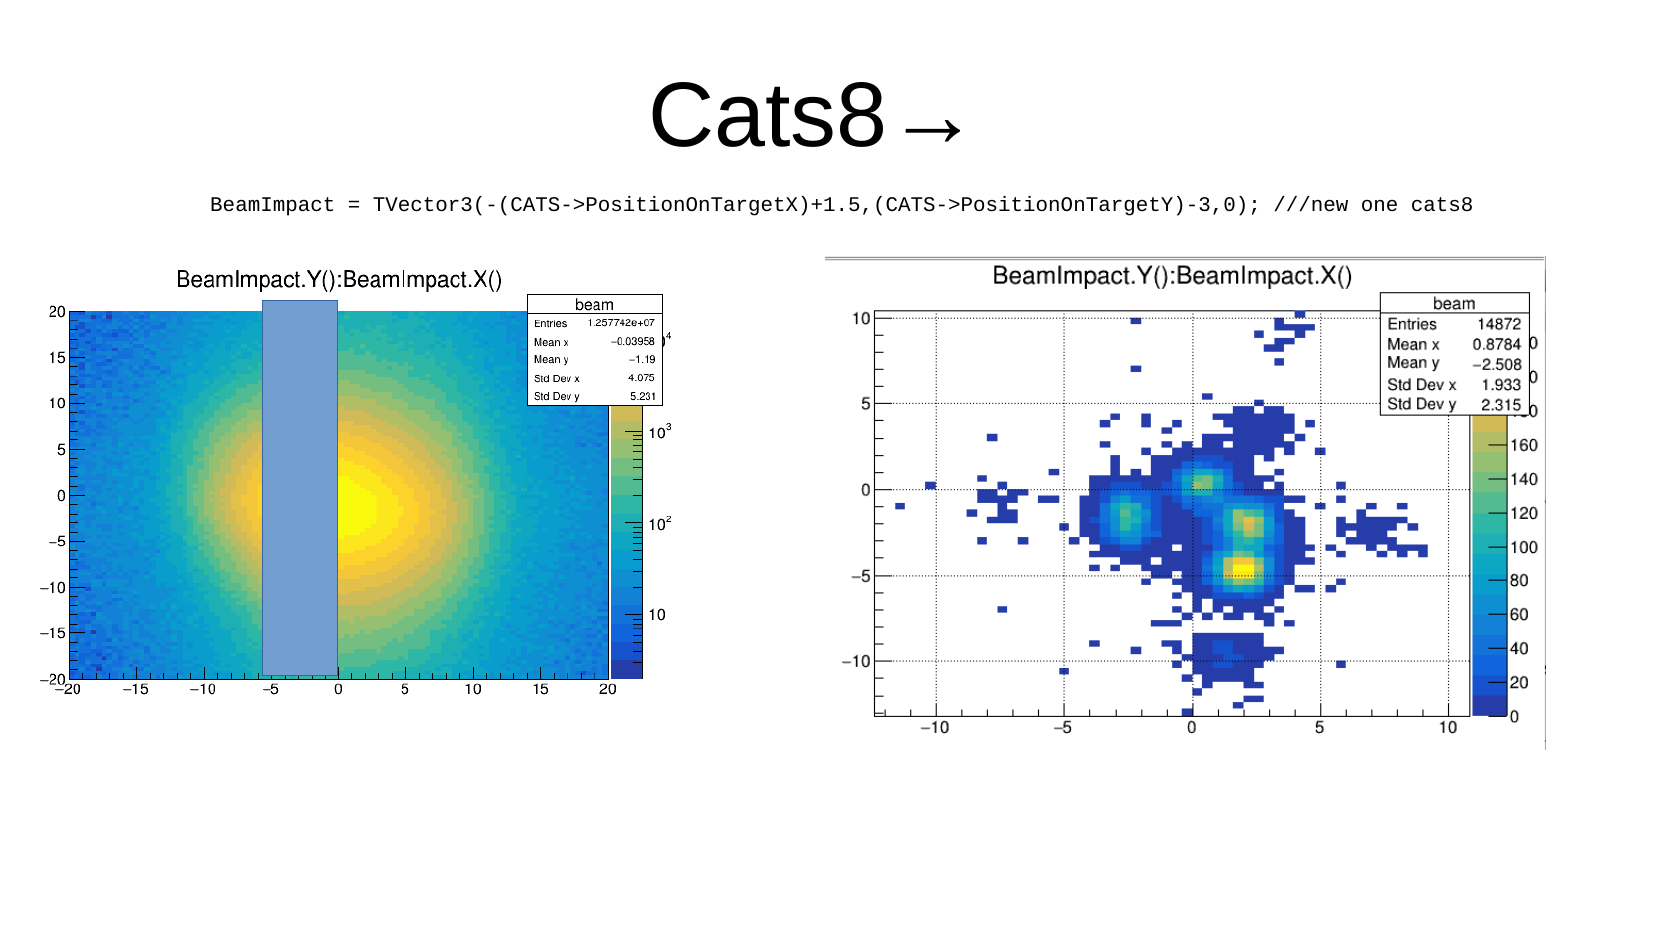

# Cats8→
 BeamImpact = TVector3(-(CATS->PositionOnTargetX)+1.5,(CATS->PositionOnTargetY)-3,0); ///new one cats8